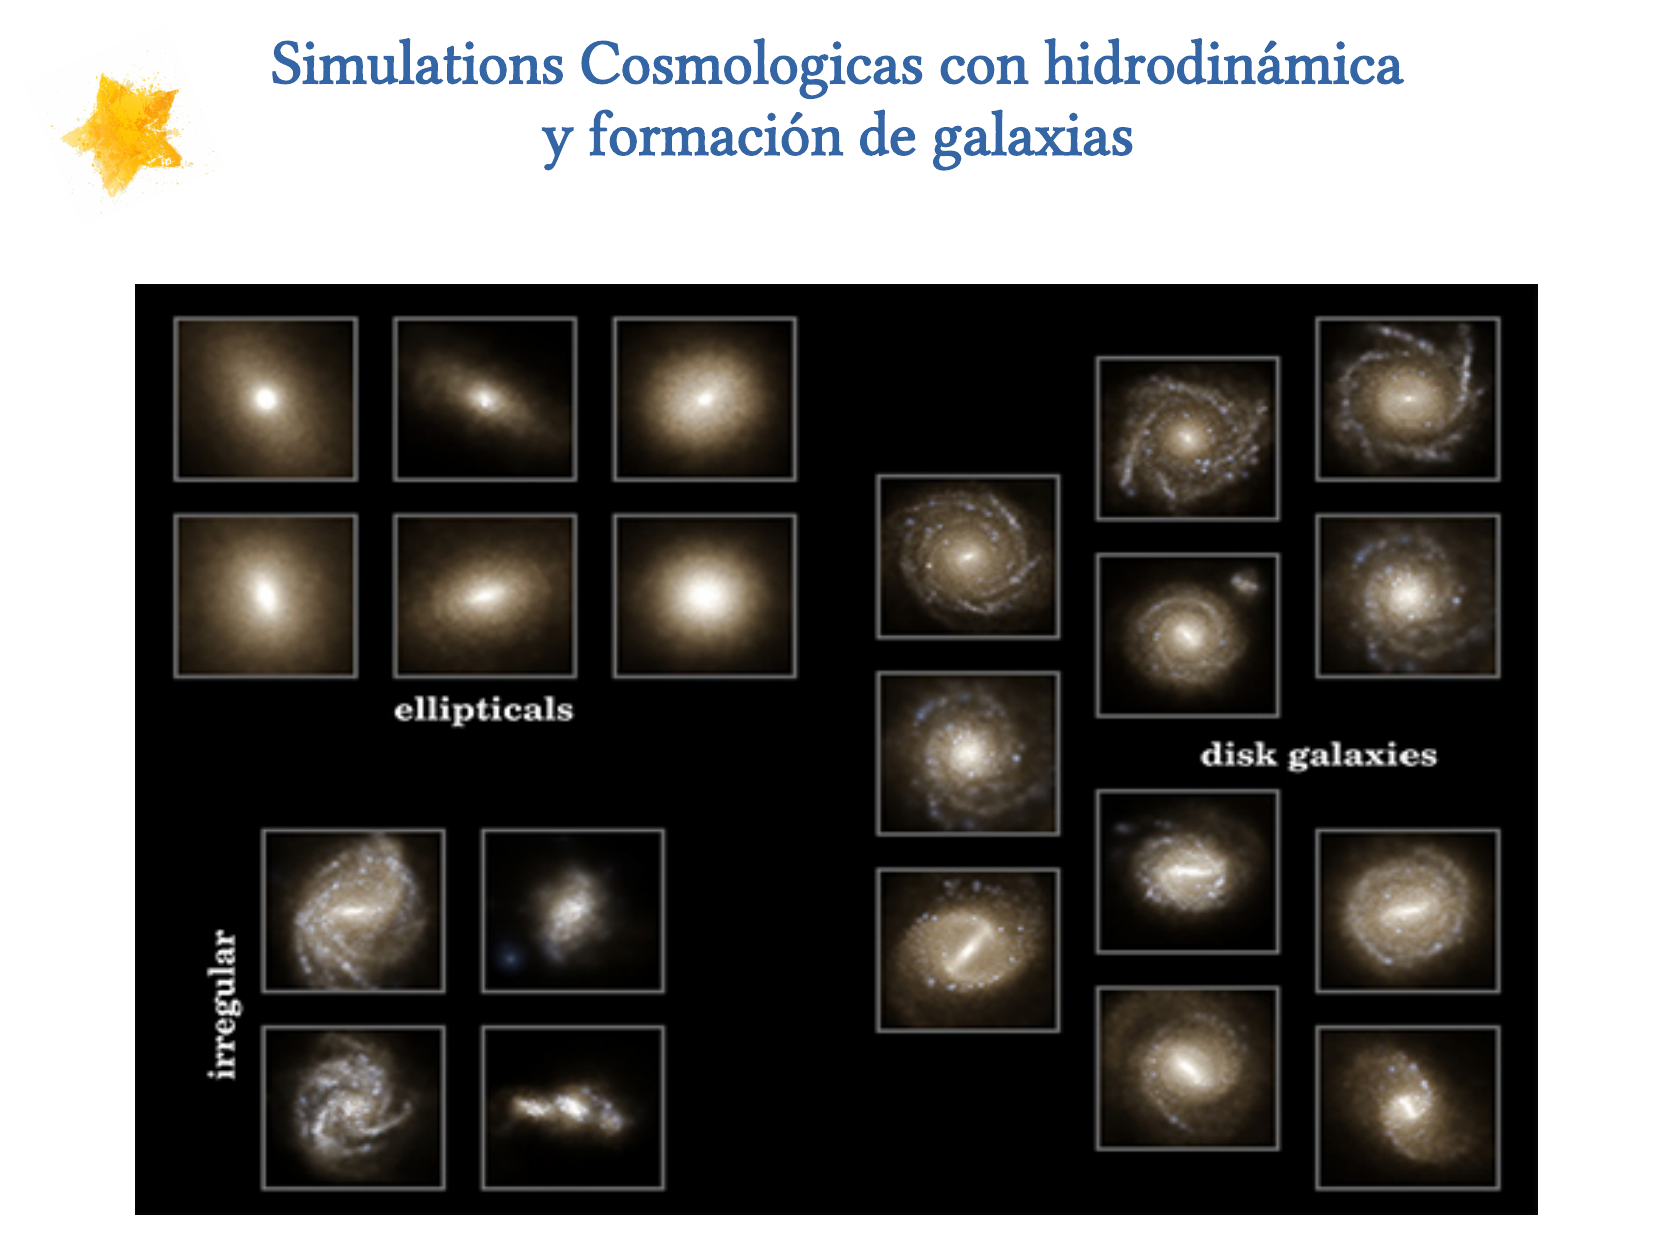

# Simulations Cosmologicas con hidrodinámica y formación de galaxias